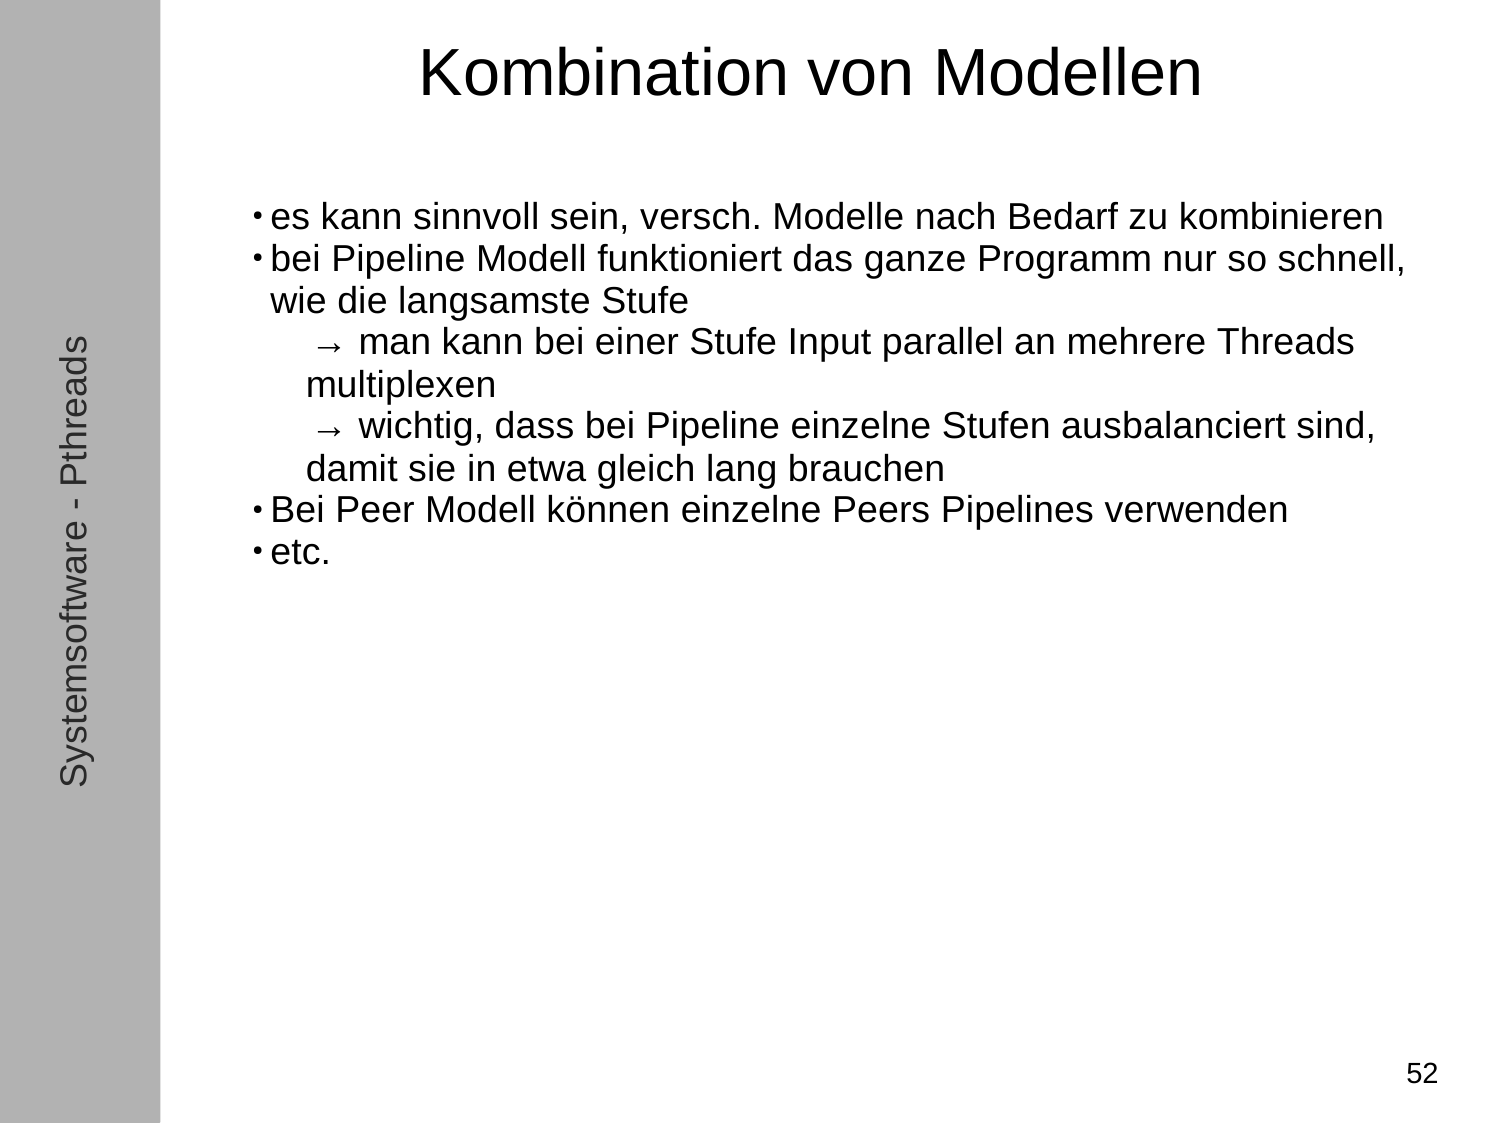

Kombination von Modellen
es kann sinnvoll sein, versch. Modelle nach Bedarf zu kombinieren
bei Pipeline Modell funktioniert das ganze Programm nur so schnell, wie die langsamste Stufe
→ man kann bei einer Stufe Input parallel an mehrere Threads multiplexen
→ wichtig, dass bei Pipeline einzelne Stufen ausbalanciert sind, damit sie in etwa gleich lang brauchen
Bei Peer Modell können einzelne Peers Pipelines verwenden
etc.
Systemsoftware - Pthreads